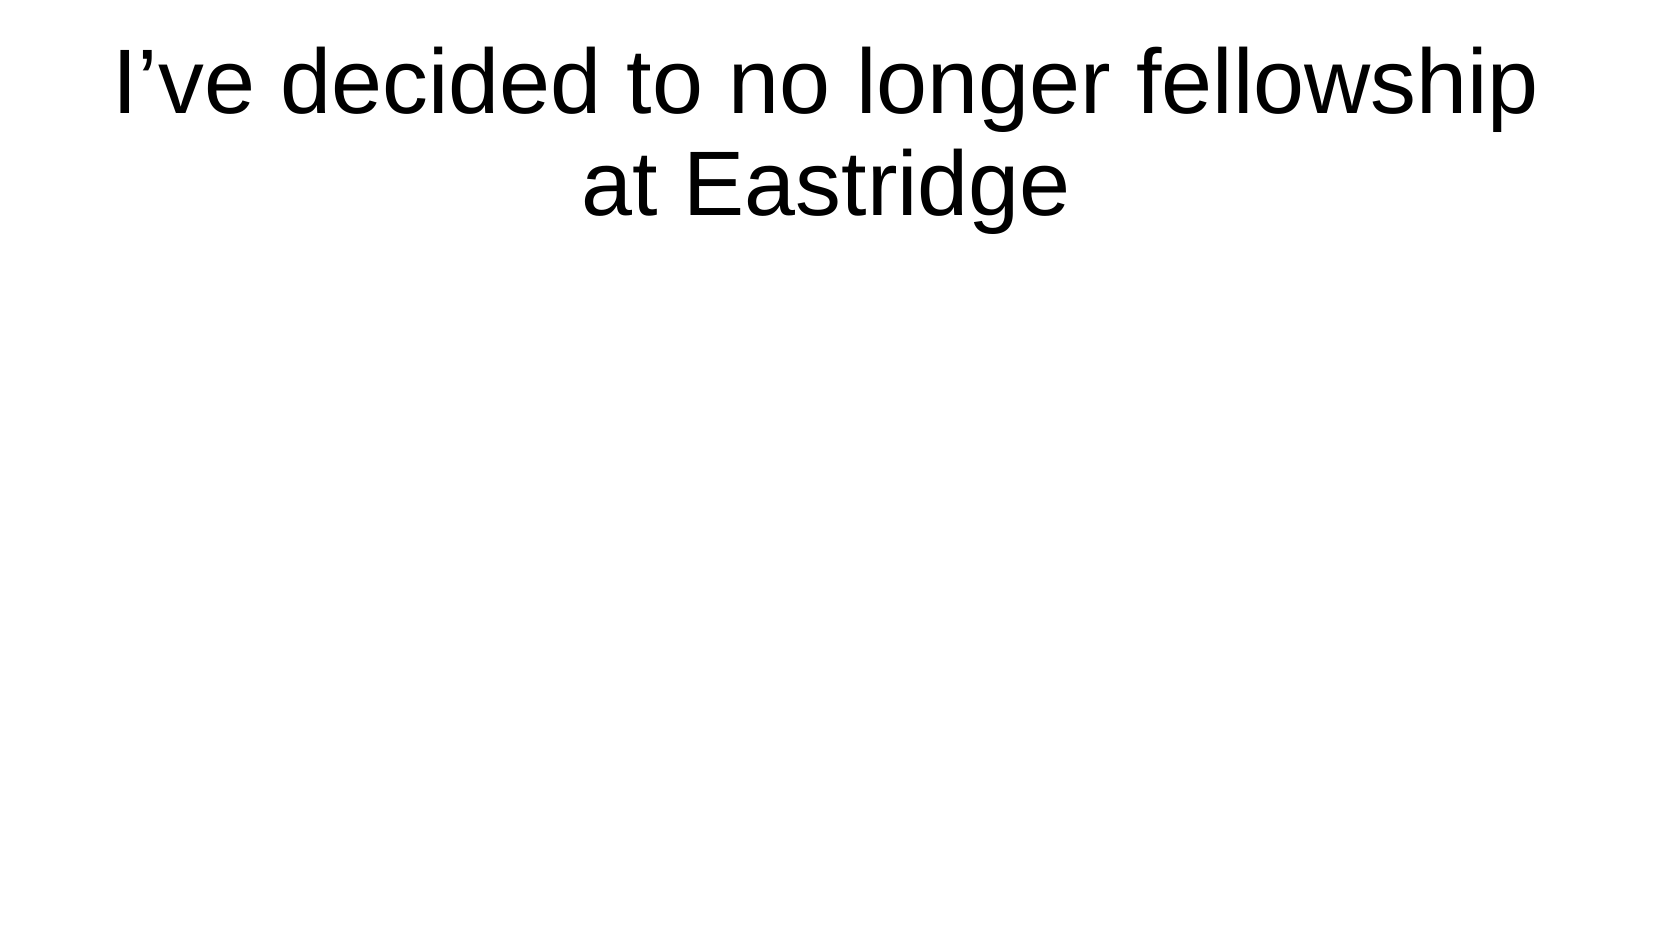

# I’ve decided to no longer fellowship at Eastridge